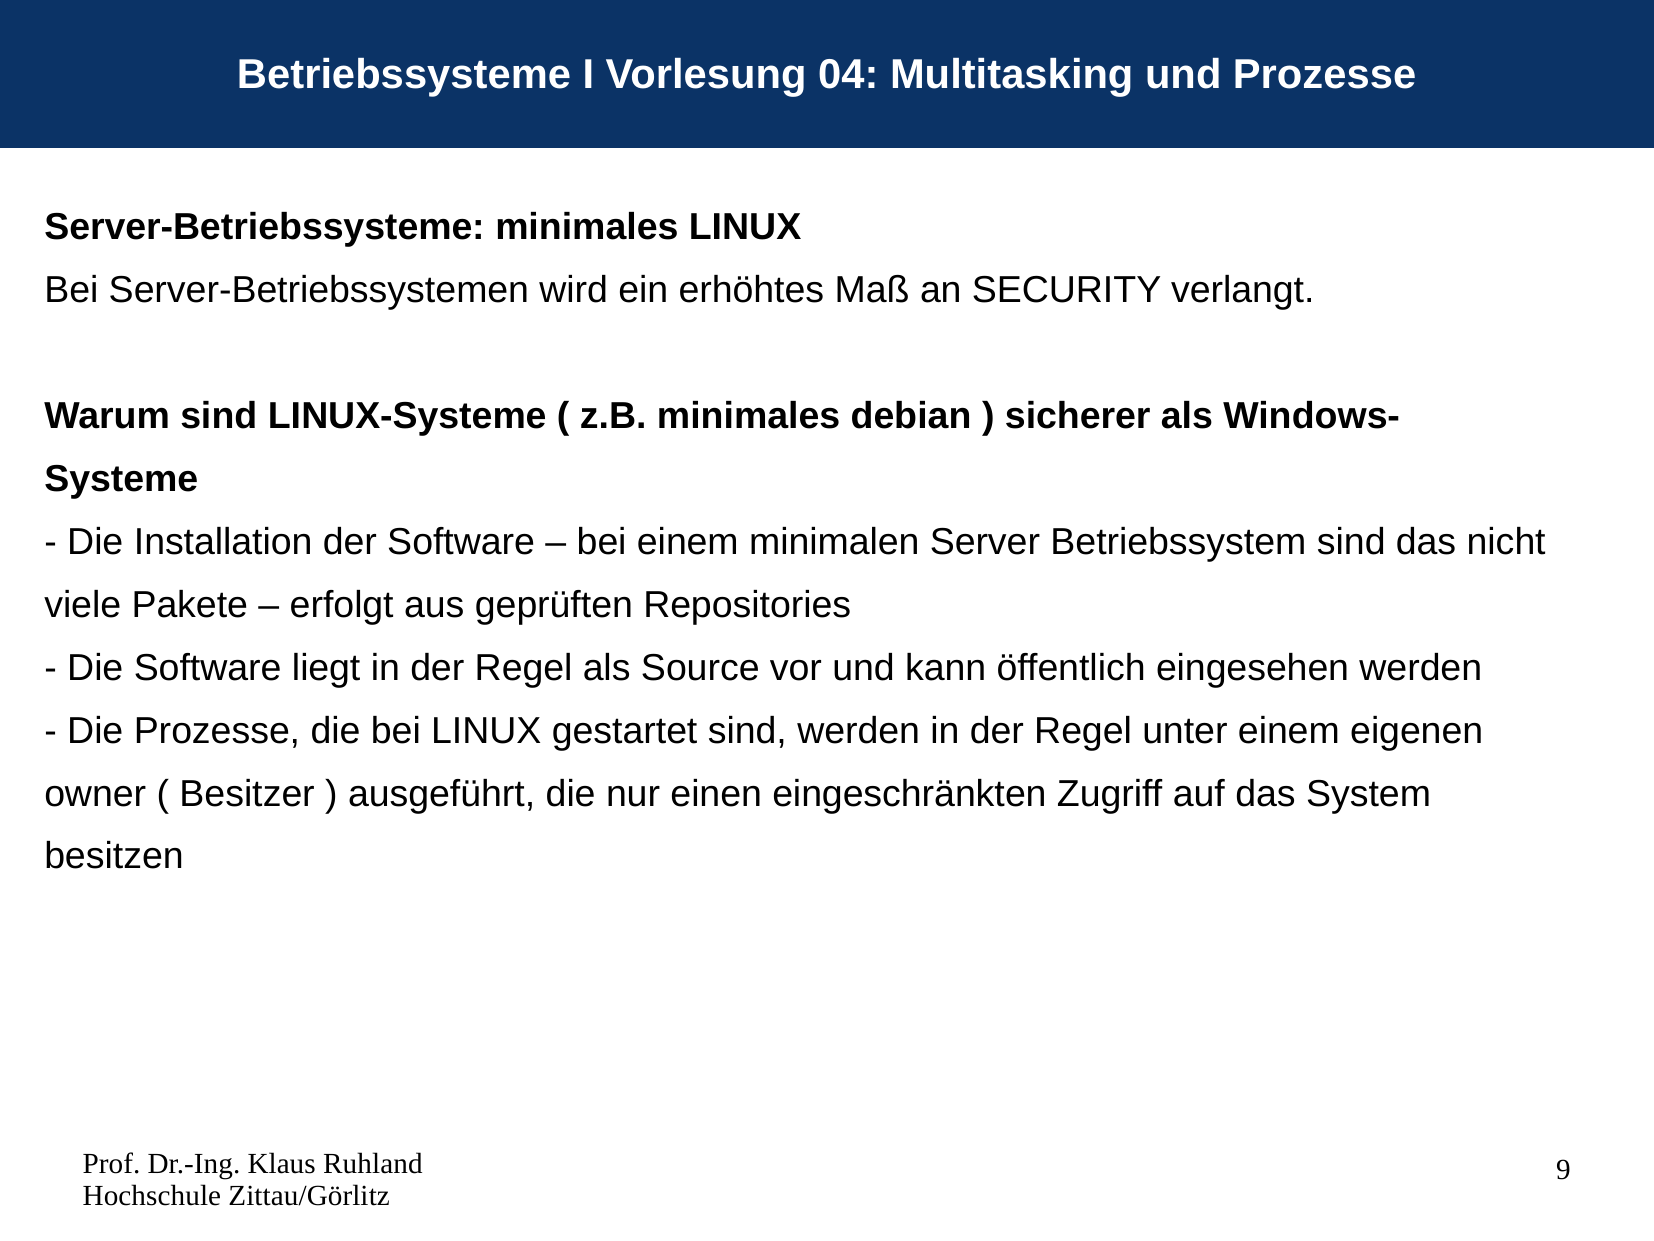

Server-Betriebssysteme: minimales LINUX
Bei Server-Betriebssystemen wird ein erhöhtes Maß an SECURITY verlangt.
Warum sind LINUX-Systeme ( z.B. minimales debian ) sicherer als Windows-Systeme
- Die Installation der Software – bei einem minimalen Server Betriebssystem sind das nicht viele Pakete – erfolgt aus geprüften Repositories
- Die Software liegt in der Regel als Source vor und kann öffentlich eingesehen werden
- Die Prozesse, die bei LINUX gestartet sind, werden in der Regel unter einem eigenen owner ( Besitzer ) ausgeführt, die nur einen eingeschränkten Zugriff auf das System besitzen
9